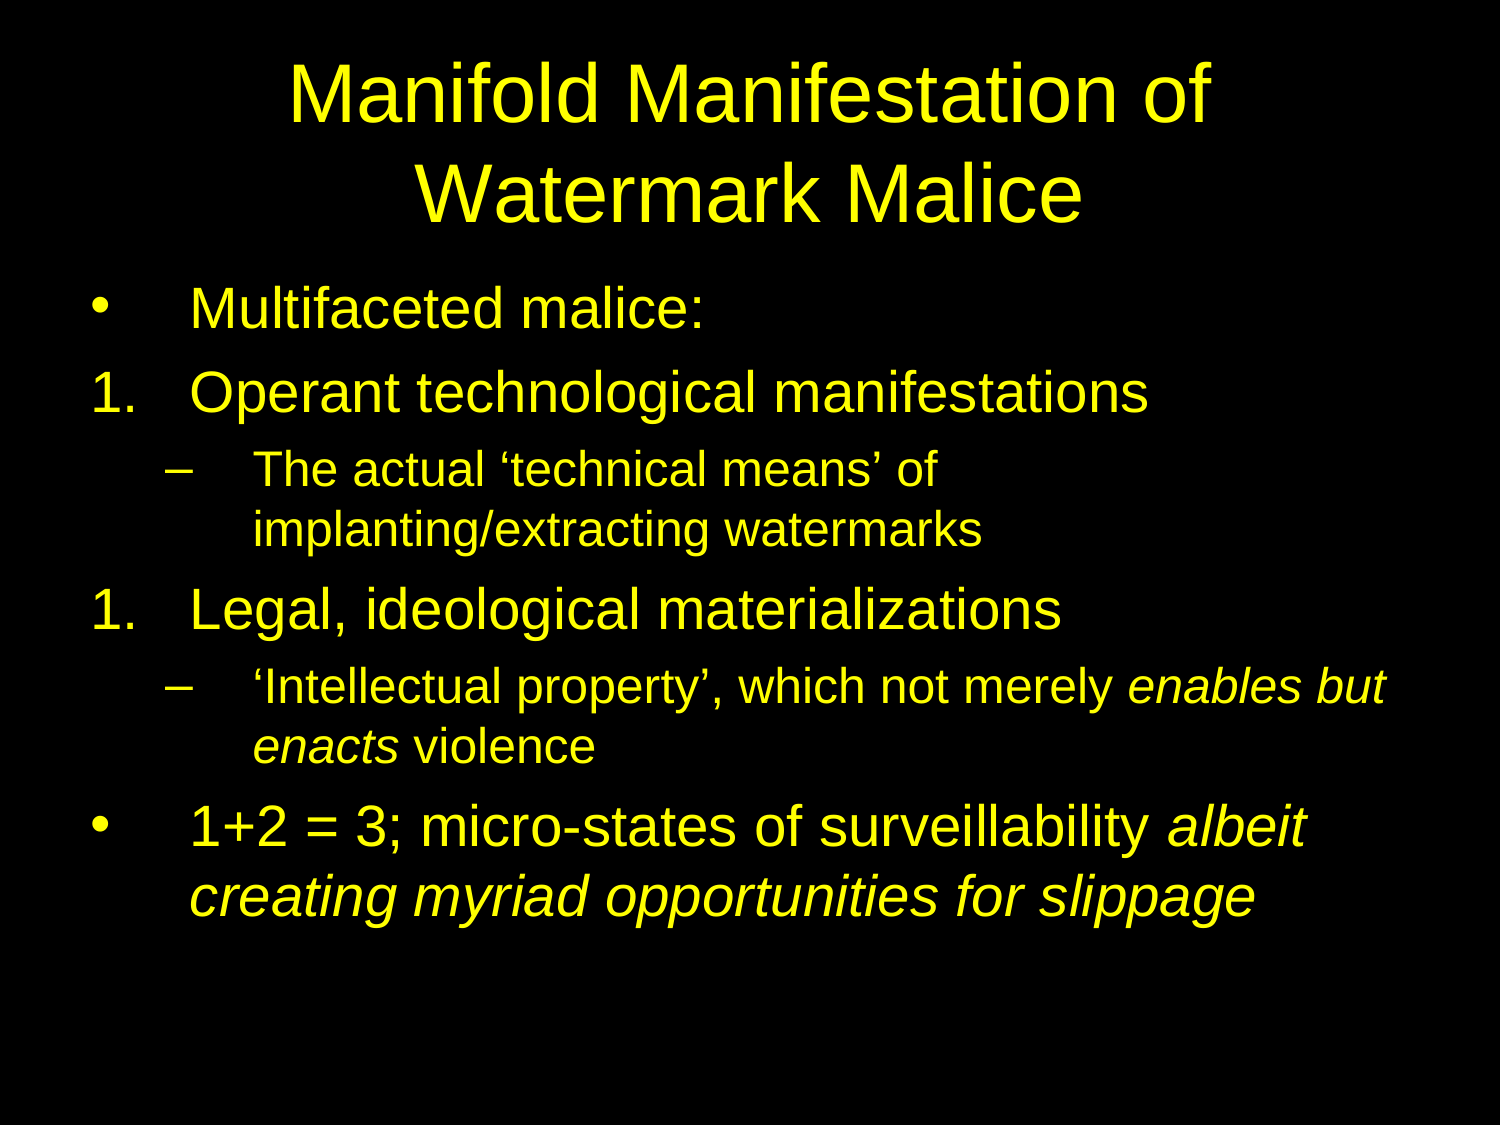

# Manifold Manifestation of Watermark Malice
Multifaceted malice:
Operant technological manifestations
The actual ‘technical means’ of implanting/extracting watermarks
Legal, ideological materializations
‘Intellectual property’, which not merely enables but enacts violence
1+2 = 3; micro-states of surveillability albeit creating myriad opportunities for slippage